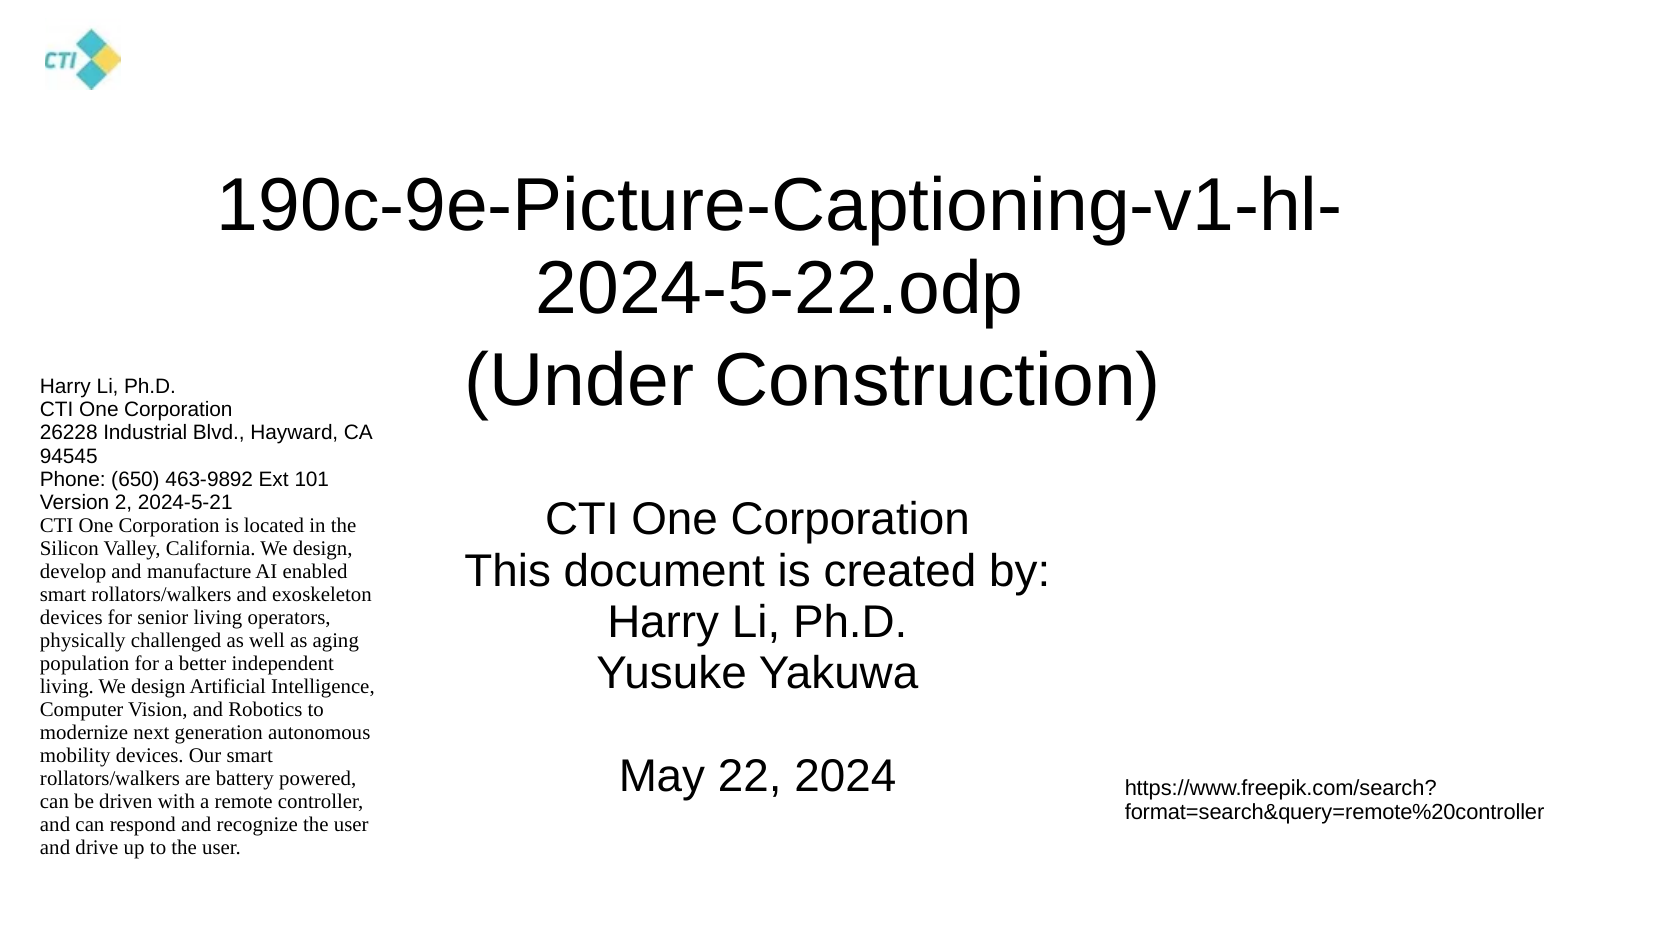

190c-9e-Picture-Captioning-v1-hl-2024-5-22.odp
(Under Construction)
Harry Li, Ph.D.
CTI One Corporation
26228 Industrial Blvd., Hayward, CA 94545
Phone: (650) 463-9892 Ext 101
Version 2, 2024-5-21
CTI One Corporation is located in the Silicon Valley, California. We design, develop and manufacture AI enabled smart rollators/walkers and exoskeleton devices for senior living operators, physically challenged as well as aging population for a better independent living. We design Artificial Intelligence, Computer Vision, and Robotics to modernize next generation autonomous mobility devices. Our smart rollators/walkers are battery powered, can be driven with a remote controller, and can respond and recognize the user and drive up to the user.
CTI One Corporation
This document is created by: Harry Li, Ph.D.
Yusuke Yakuwa
May 22, 2024
https://www.freepik.com/search?format=search&query=remote%20controller